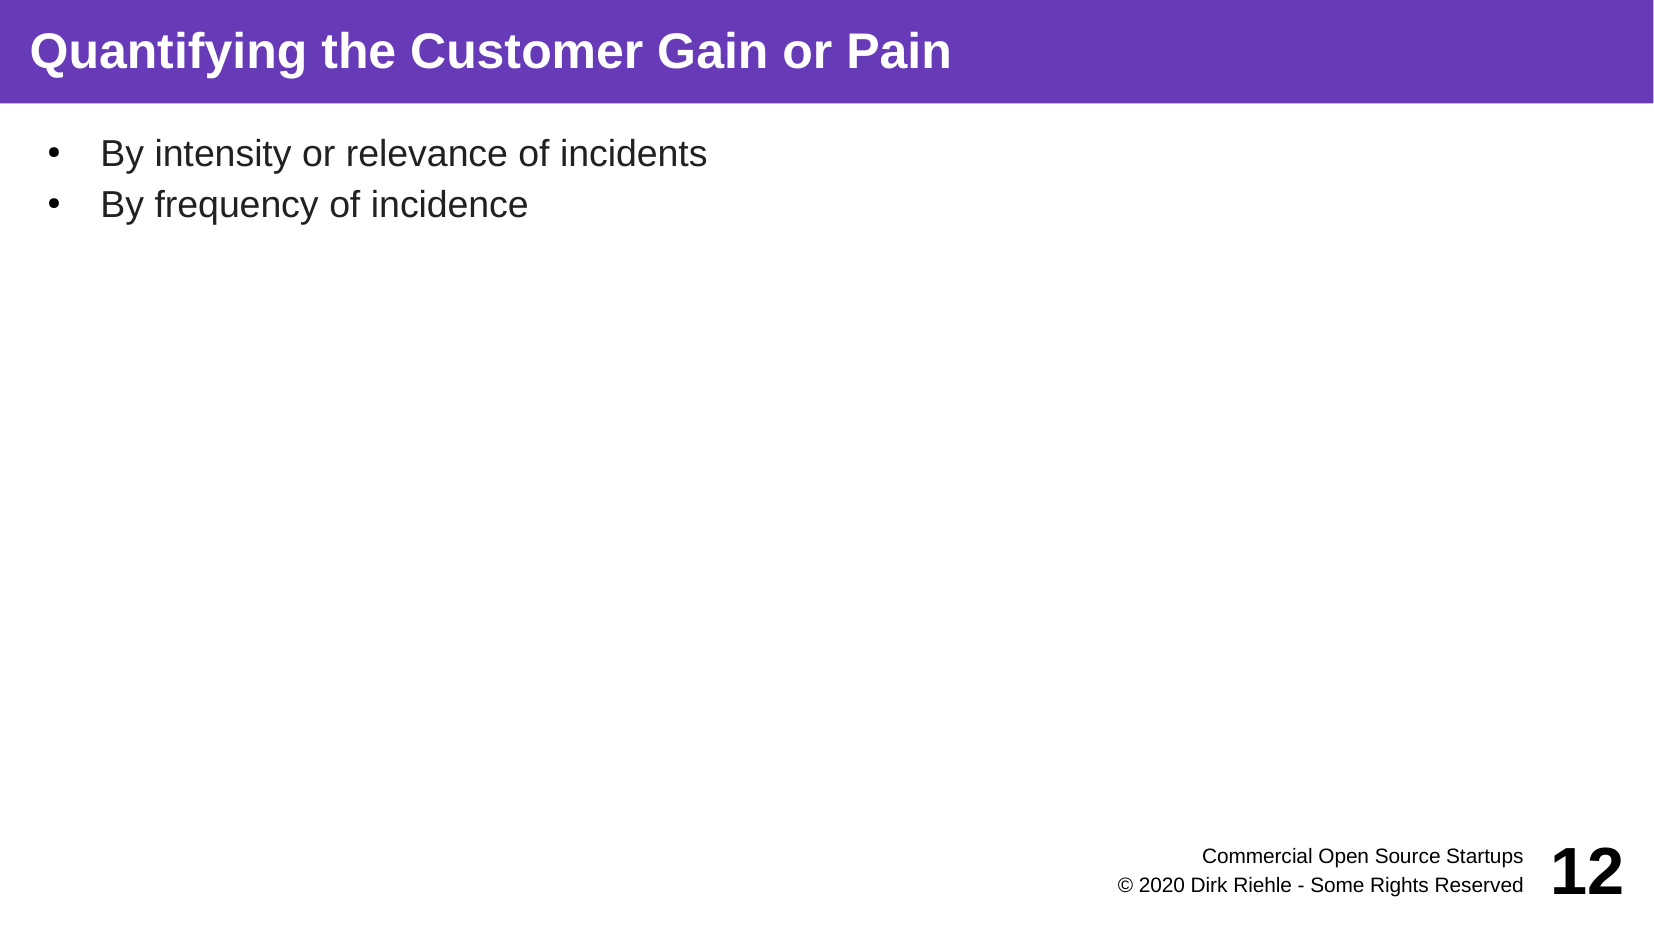

# Quantifying the Customer Gain or Pain
By intensity or relevance of incidents
By frequency of incidence
Commercial Open Source Startups
12
© 2020 Dirk Riehle - Some Rights Reserved